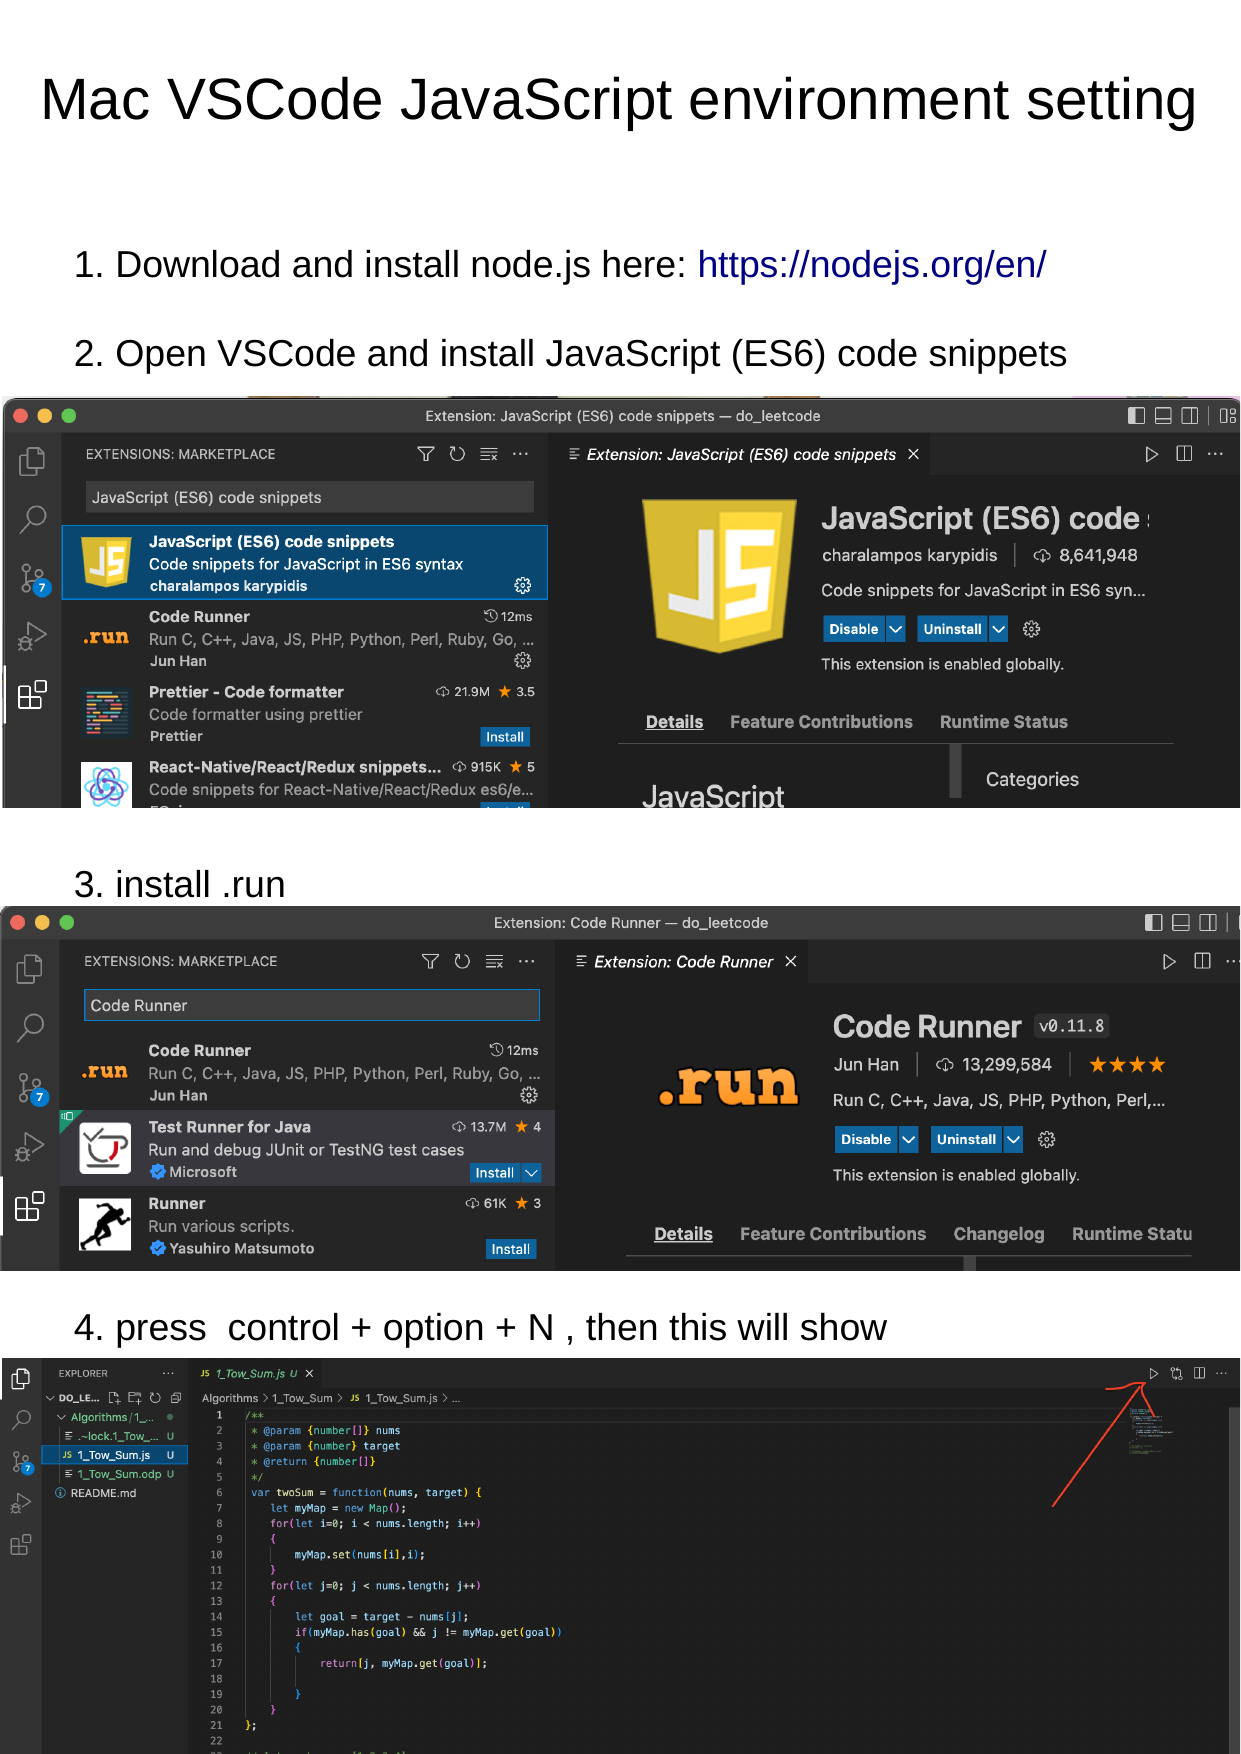

Mac VSCode JavaScript environment setting
1. Download and install node.js here: https://nodejs.org/en/
2. Open VSCode and install JavaScript (ES6) code snippets
3. install .run
4. press control + option + N , then this will show